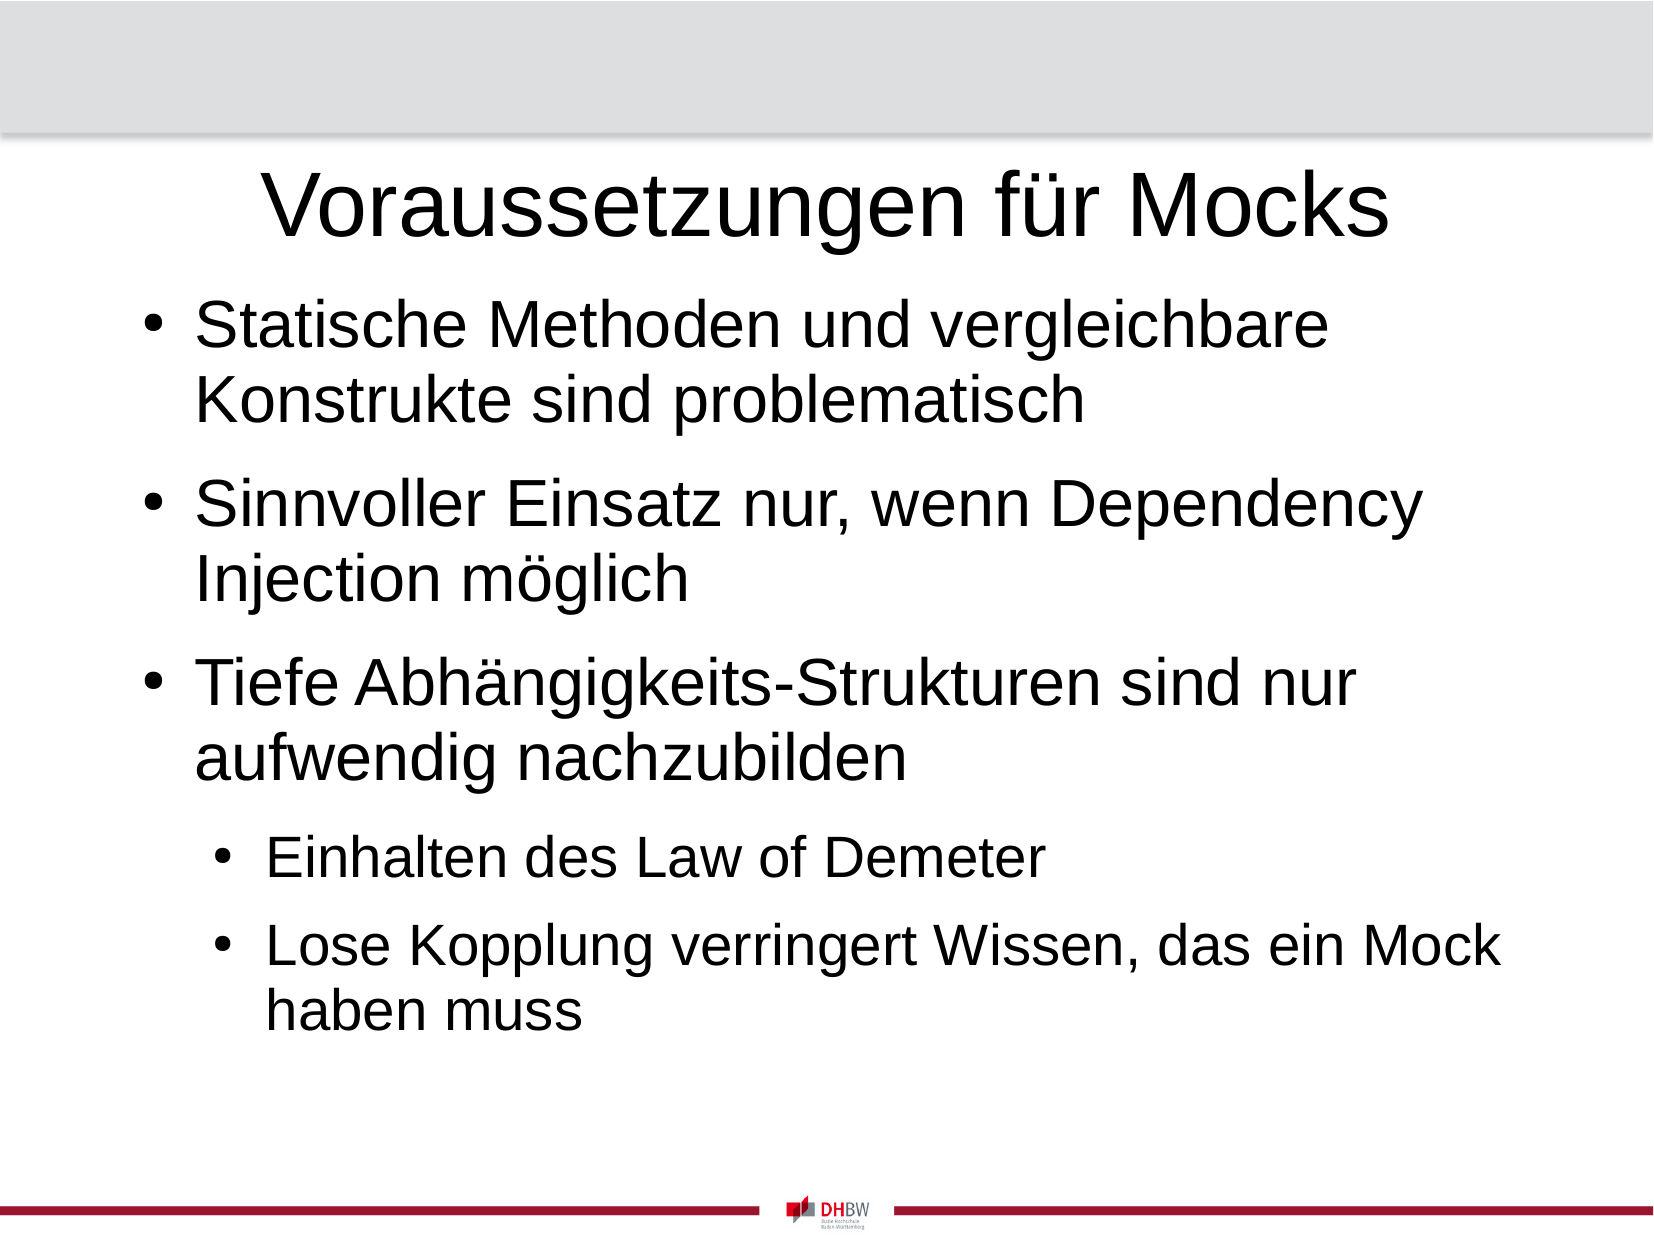

# Voraussetzungen für Mocks
Statische Methoden und vergleichbare Konstrukte sind problematisch
Sinnvoller Einsatz nur, wenn Dependency Injection möglich
Tiefe Abhängigkeits-Strukturen sind nur aufwendig nachzubilden
Einhalten des Law of Demeter
Lose Kopplung verringert Wissen, das ein Mock haben muss